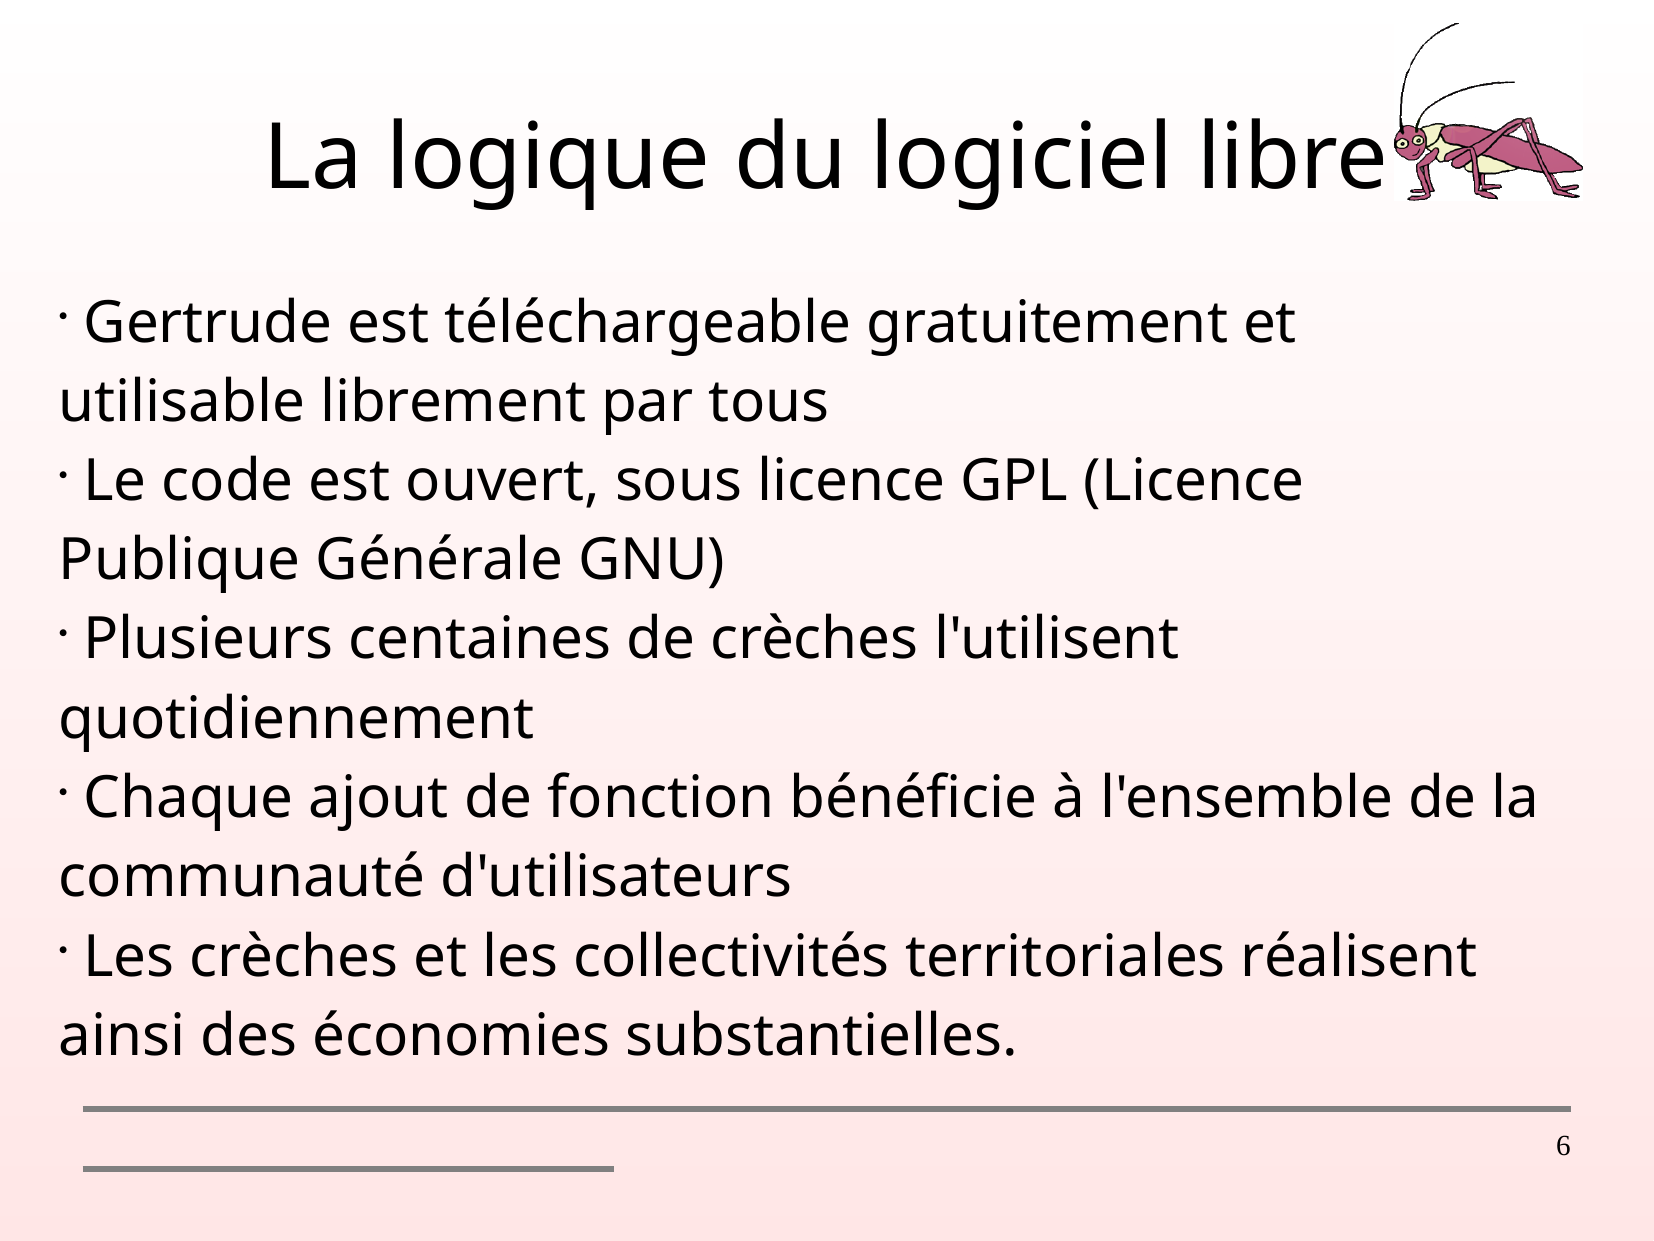

# La logique du logiciel libre
 Gertrude est téléchargeable gratuitement et utilisable librement par tous
 Le code est ouvert, sous licence GPL (Licence Publique Générale GNU)
 Plusieurs centaines de crèches l'utilisent quotidiennement
 Chaque ajout de fonction bénéficie à l'ensemble de la communauté d'utilisateurs
 Les crèches et les collectivités territoriales réalisent ainsi des économies substantielles.
6